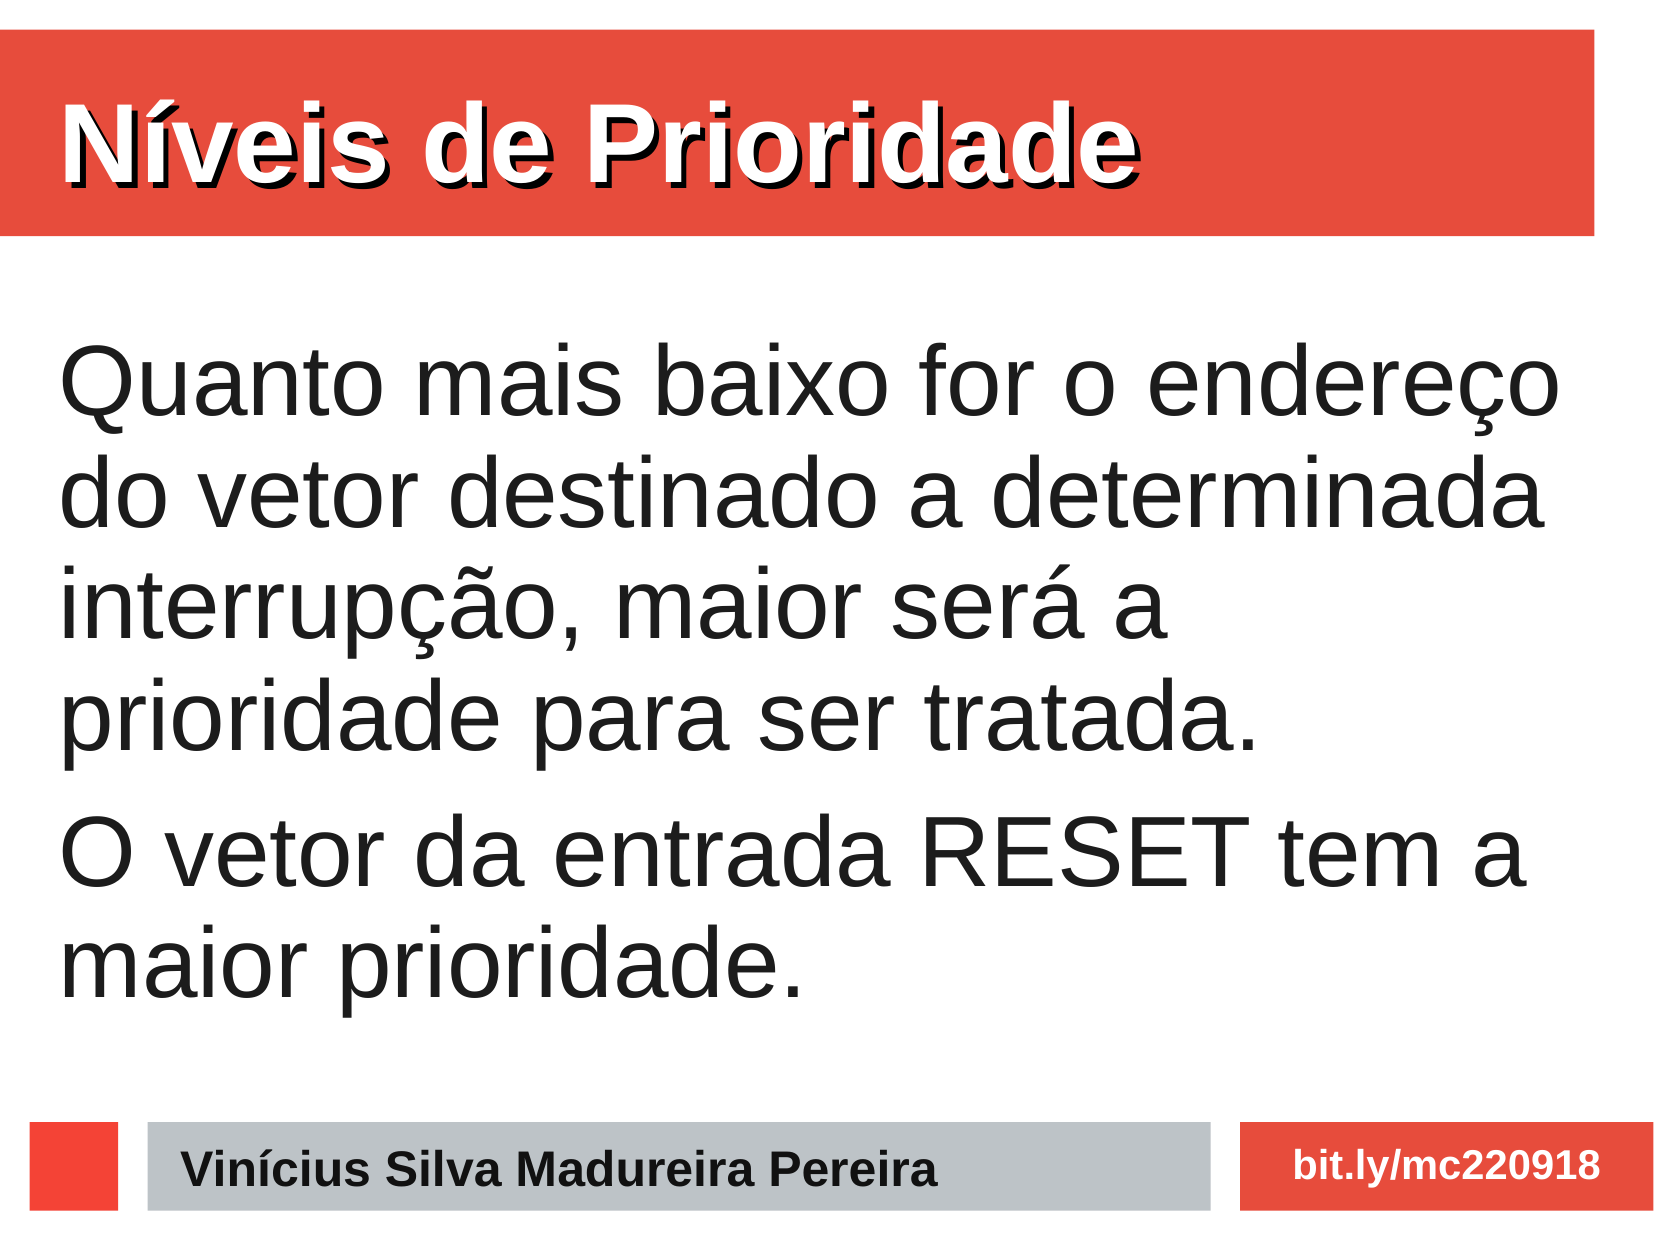

# Níveis de Prioridade
Quanto mais baixo for o endereço do vetor destinado a determinada interrupção, maior será a prioridade para ser tratada.
O vetor da entrada RESET tem a maior prioridade.
Vinícius Silva Madureira Pereira
bit.ly/mc220918